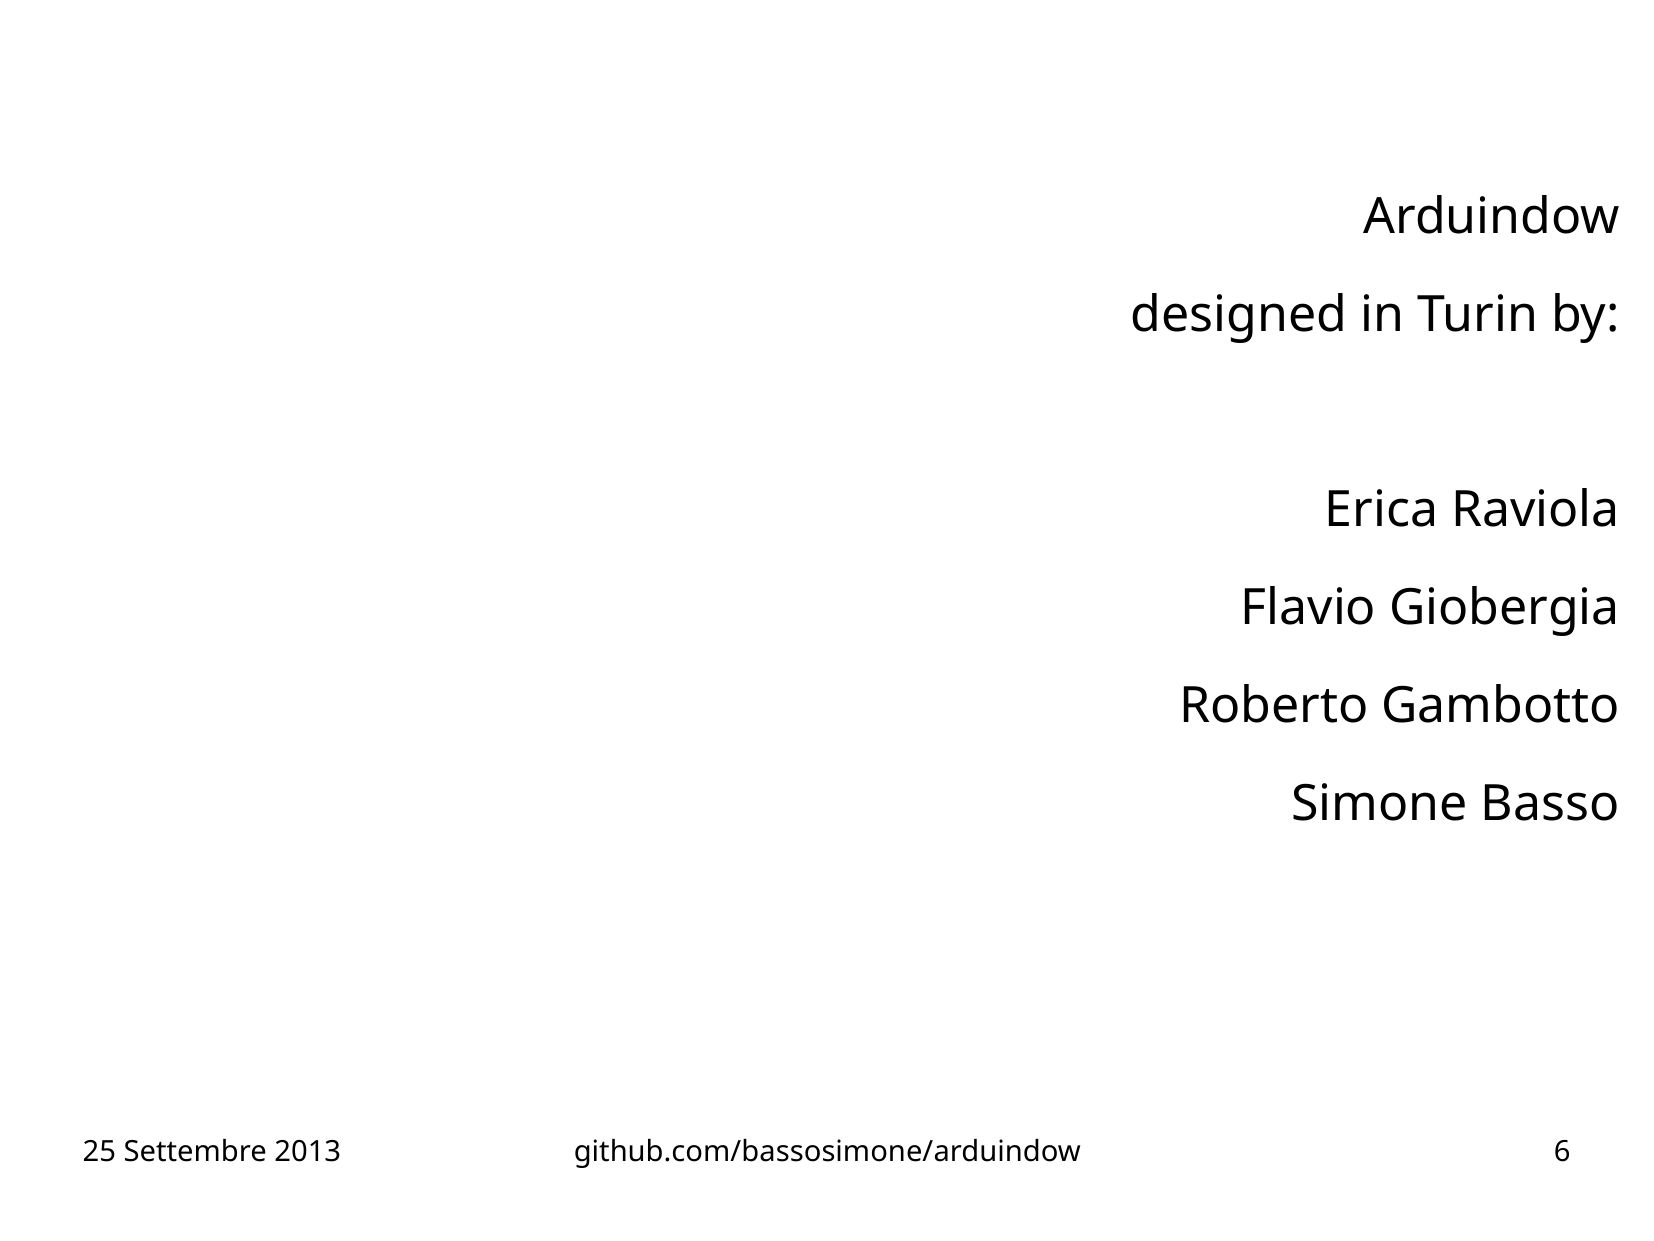

# Arduindow
designed in Turin by:
Erica Raviola
Flavio Giobergia
Roberto Gambotto
Simone Basso
25 Settembre 2013
github.com/bassosimone/arduindow
6